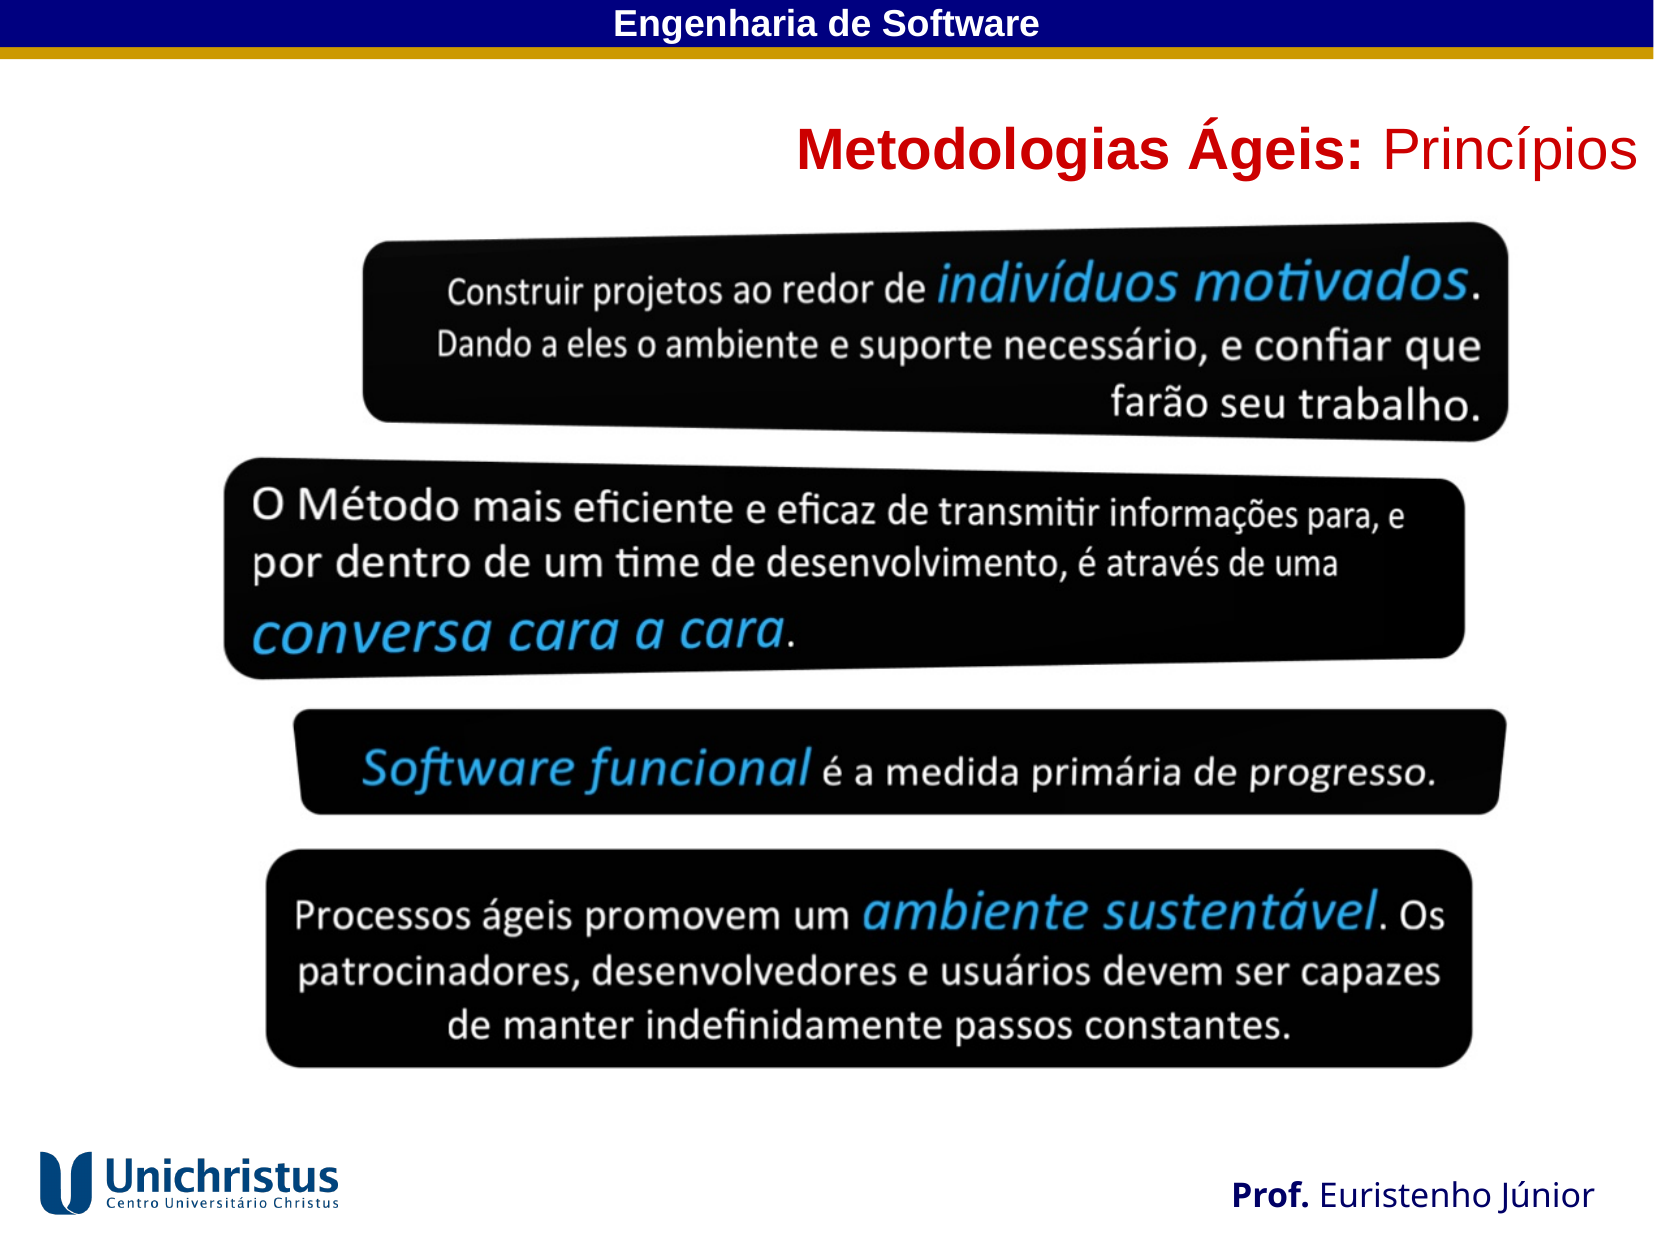

Engenharia de Software
Metodologias Ágeis: Princípios
Prof. Euristenho Júnior